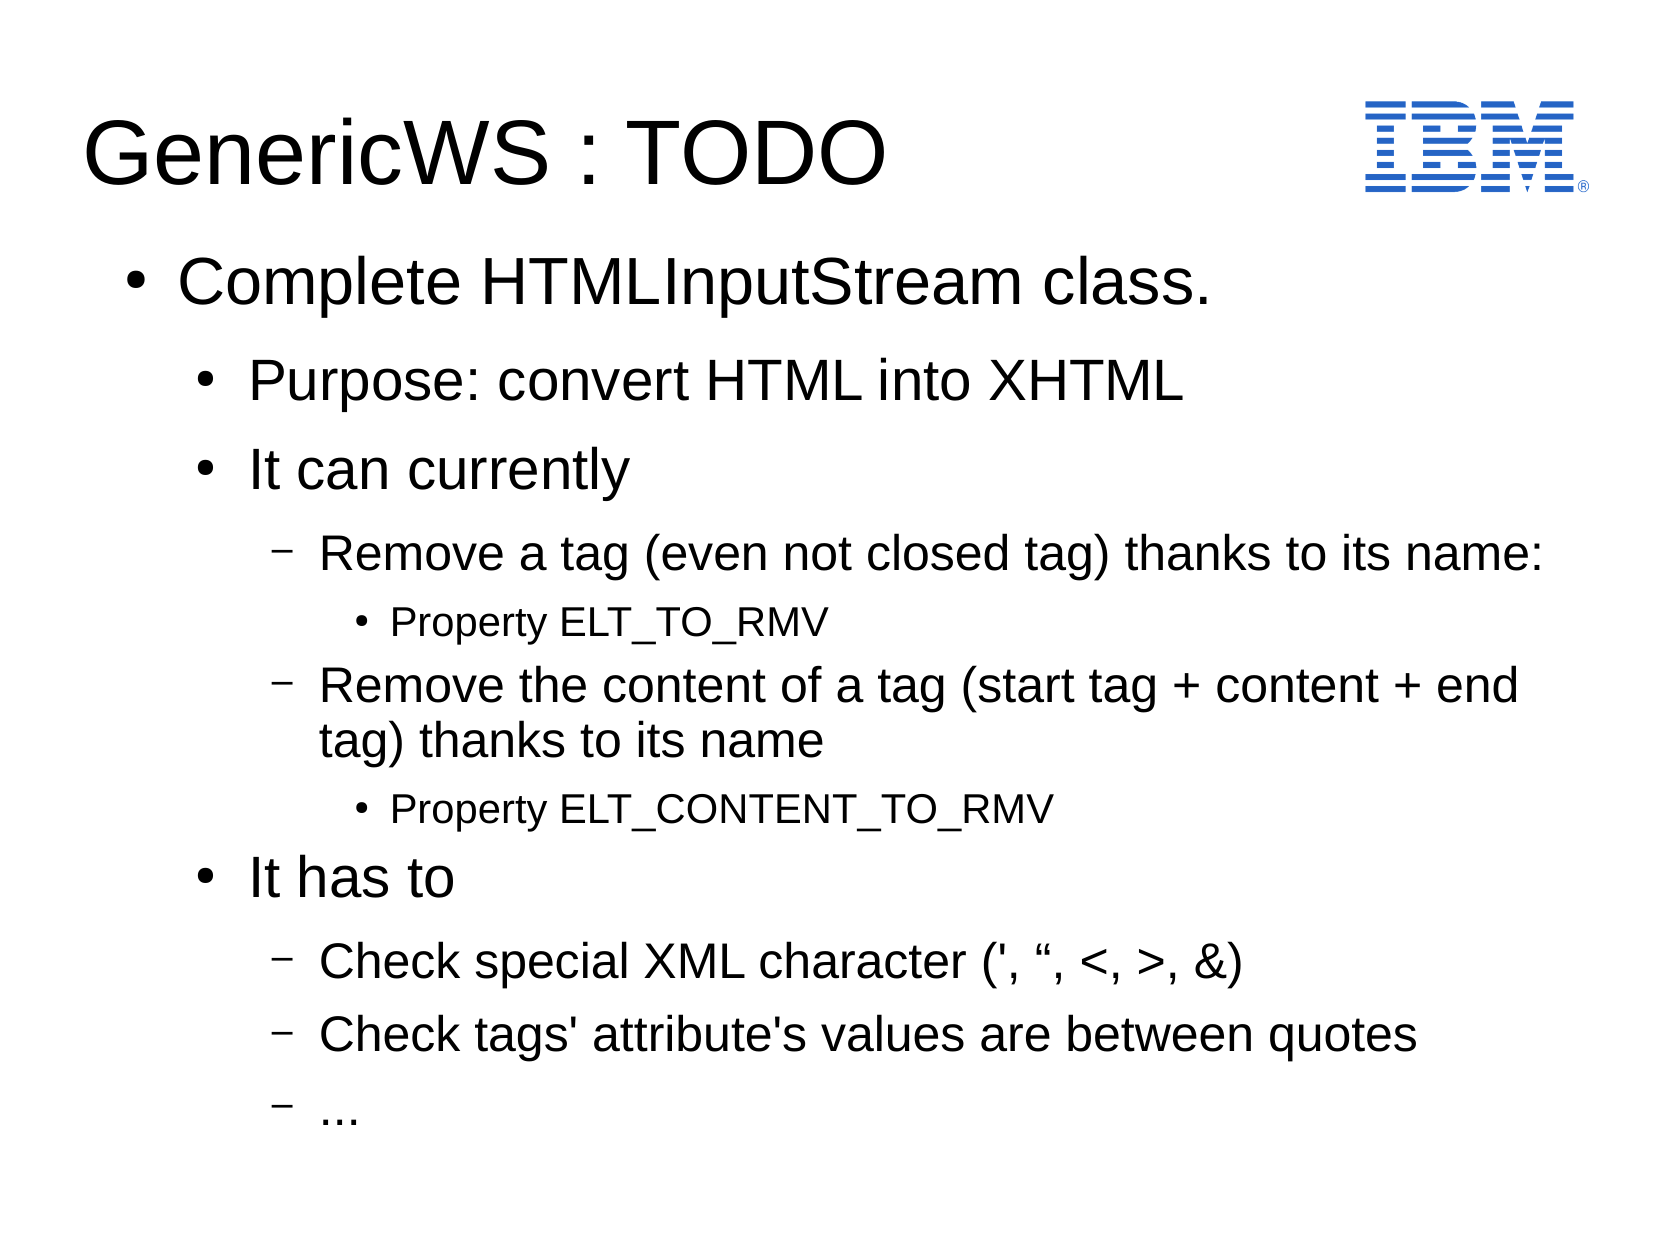

# GenericWS : TODO
Complete HTMLInputStream class.
Purpose: convert HTML into XHTML
It can currently
Remove a tag (even not closed tag) thanks to its name:
Property ELT_TO_RMV
Remove the content of a tag (start tag + content + end tag) thanks to its name
Property ELT_CONTENT_TO_RMV
It has to
Check special XML character (', “, <, >, &)
Check tags' attribute's values are between quotes
...